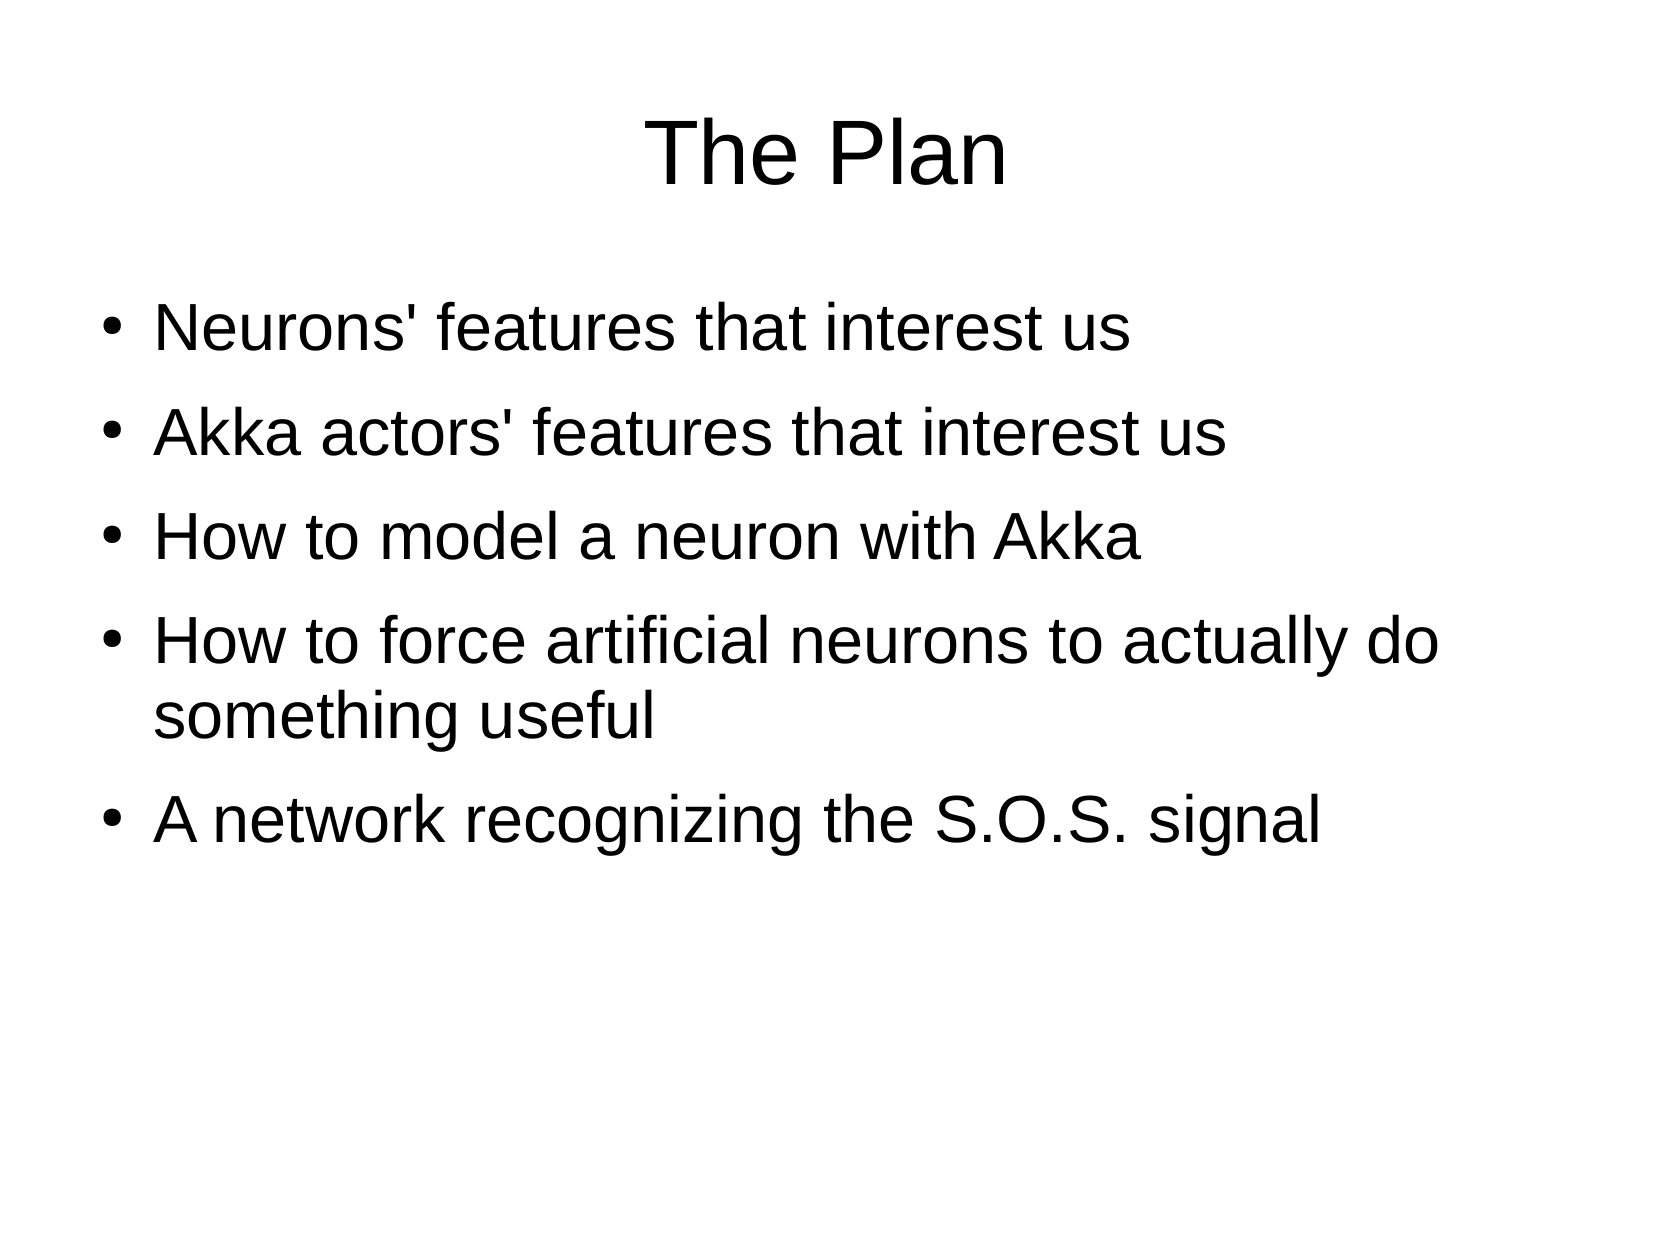

# The Plan
Neurons' features that interest us
Akka actors' features that interest us
How to model a neuron with Akka
How to force artificial neurons to actually do something useful
A network recognizing the S.O.S. signal